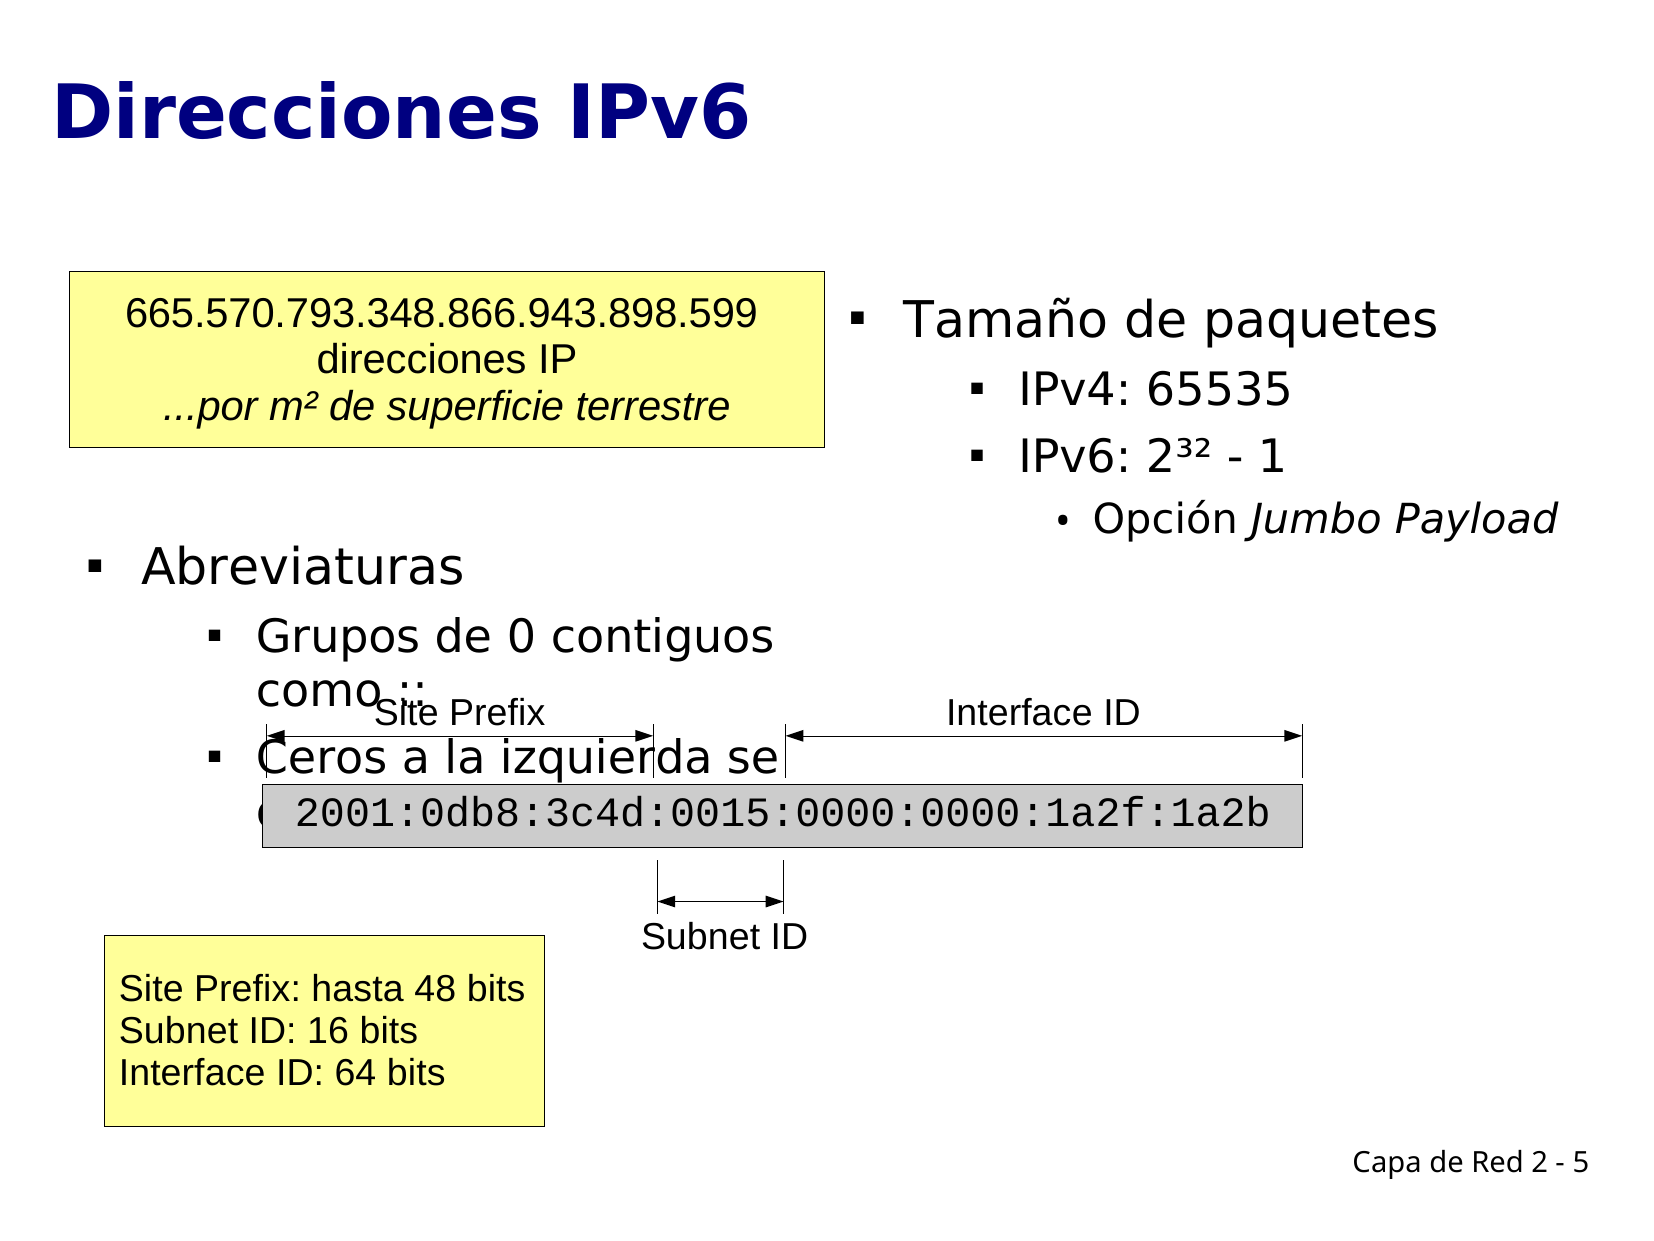

# Direcciones IPv6
665.570.793.348.866.943.898.599
direcciones IP
...por m² de superficie terrestre
Abreviaturas
Grupos de 0 contiguos como ::
Ceros a la izquierda se omiten
Tamaño de paquetes
IPv4: 65535
IPv6: 2³² - 1
Opción Jumbo Payload
2001:0db8:3c4d:0015:0000:0000:1a2f:1a2b
Subnet ID
Site Prefix: hasta 48 bits
Subnet ID: 16 bits
Interface ID: 64 bits